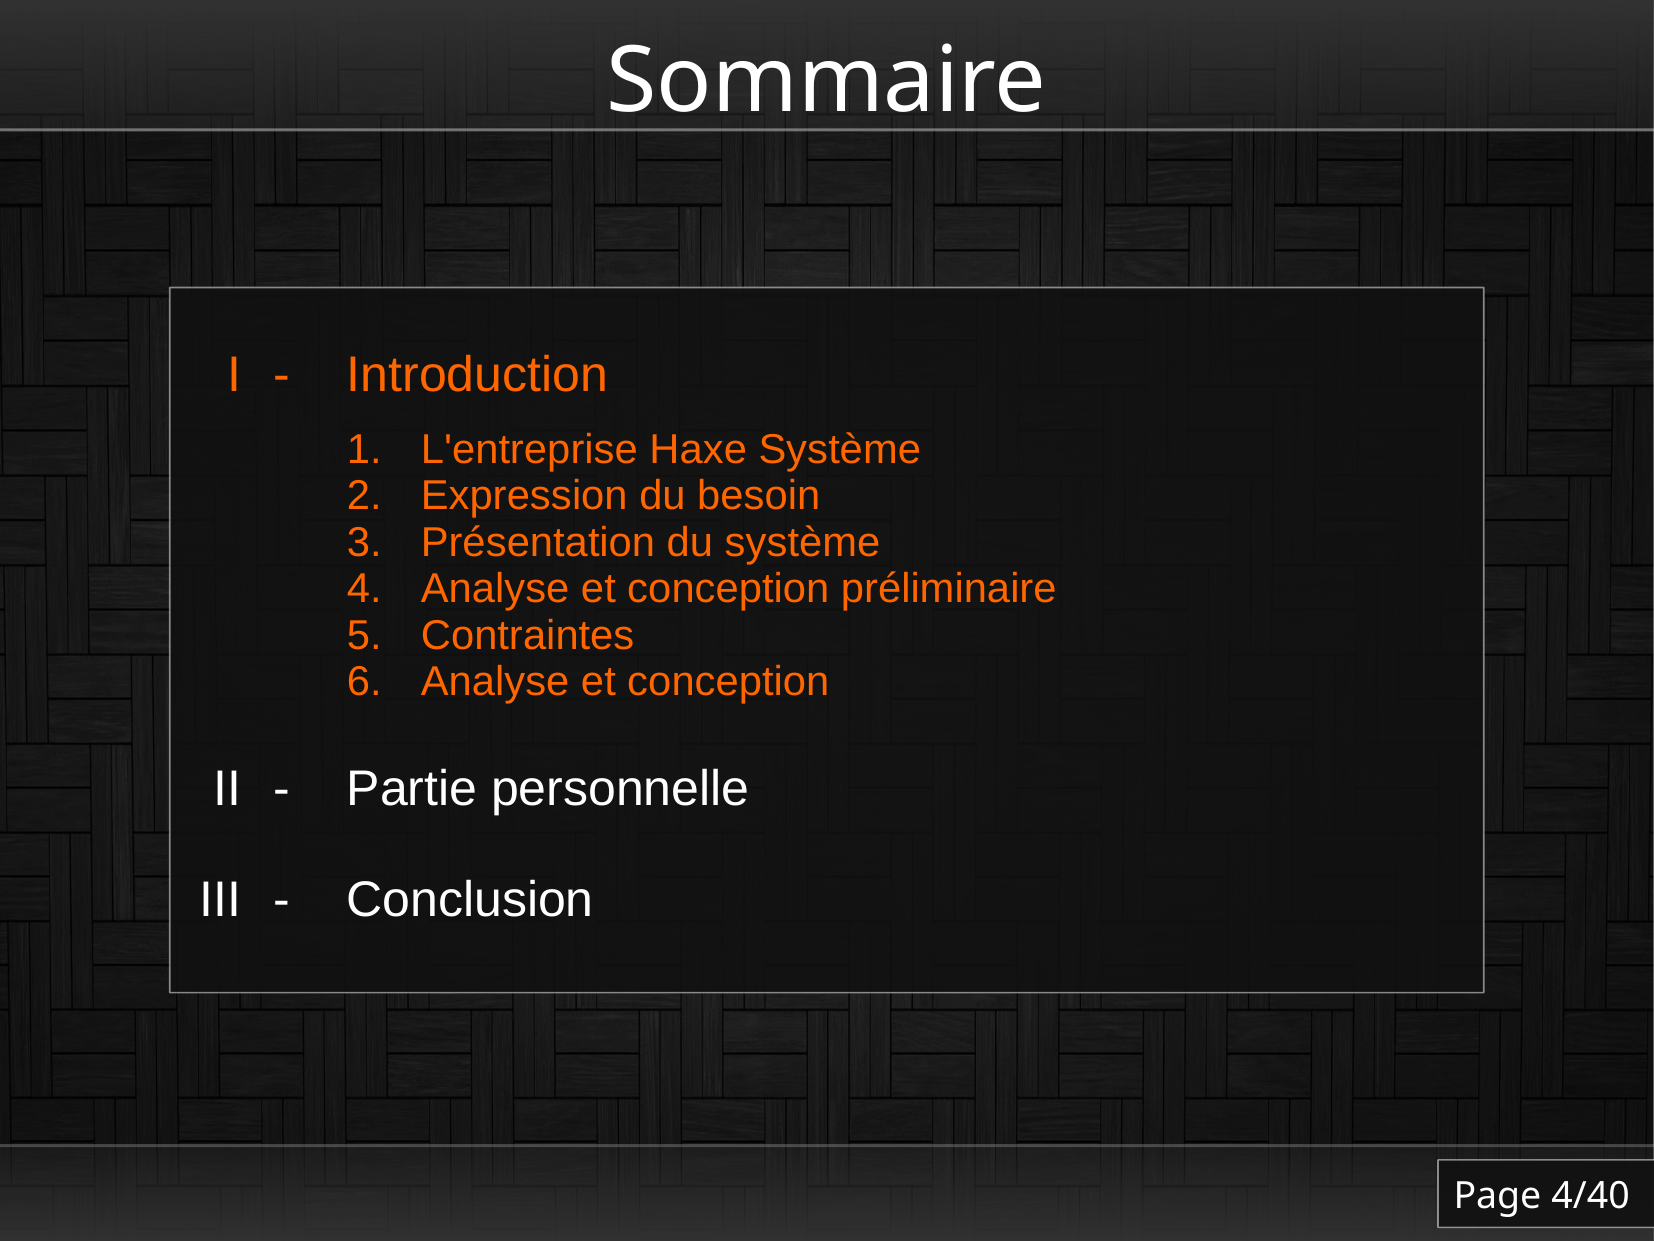

Sommaire
 I 	-	Introduction
 		1. 	L'entreprise Haxe Système
		2.	Expression du besoin
		3.	Présentation du système
		4.	Analyse et conception préliminaire
		5.	Contraintes
		6.	Analyse et conception
 II 	-	Partie personnelle
III 	-	Conclusion